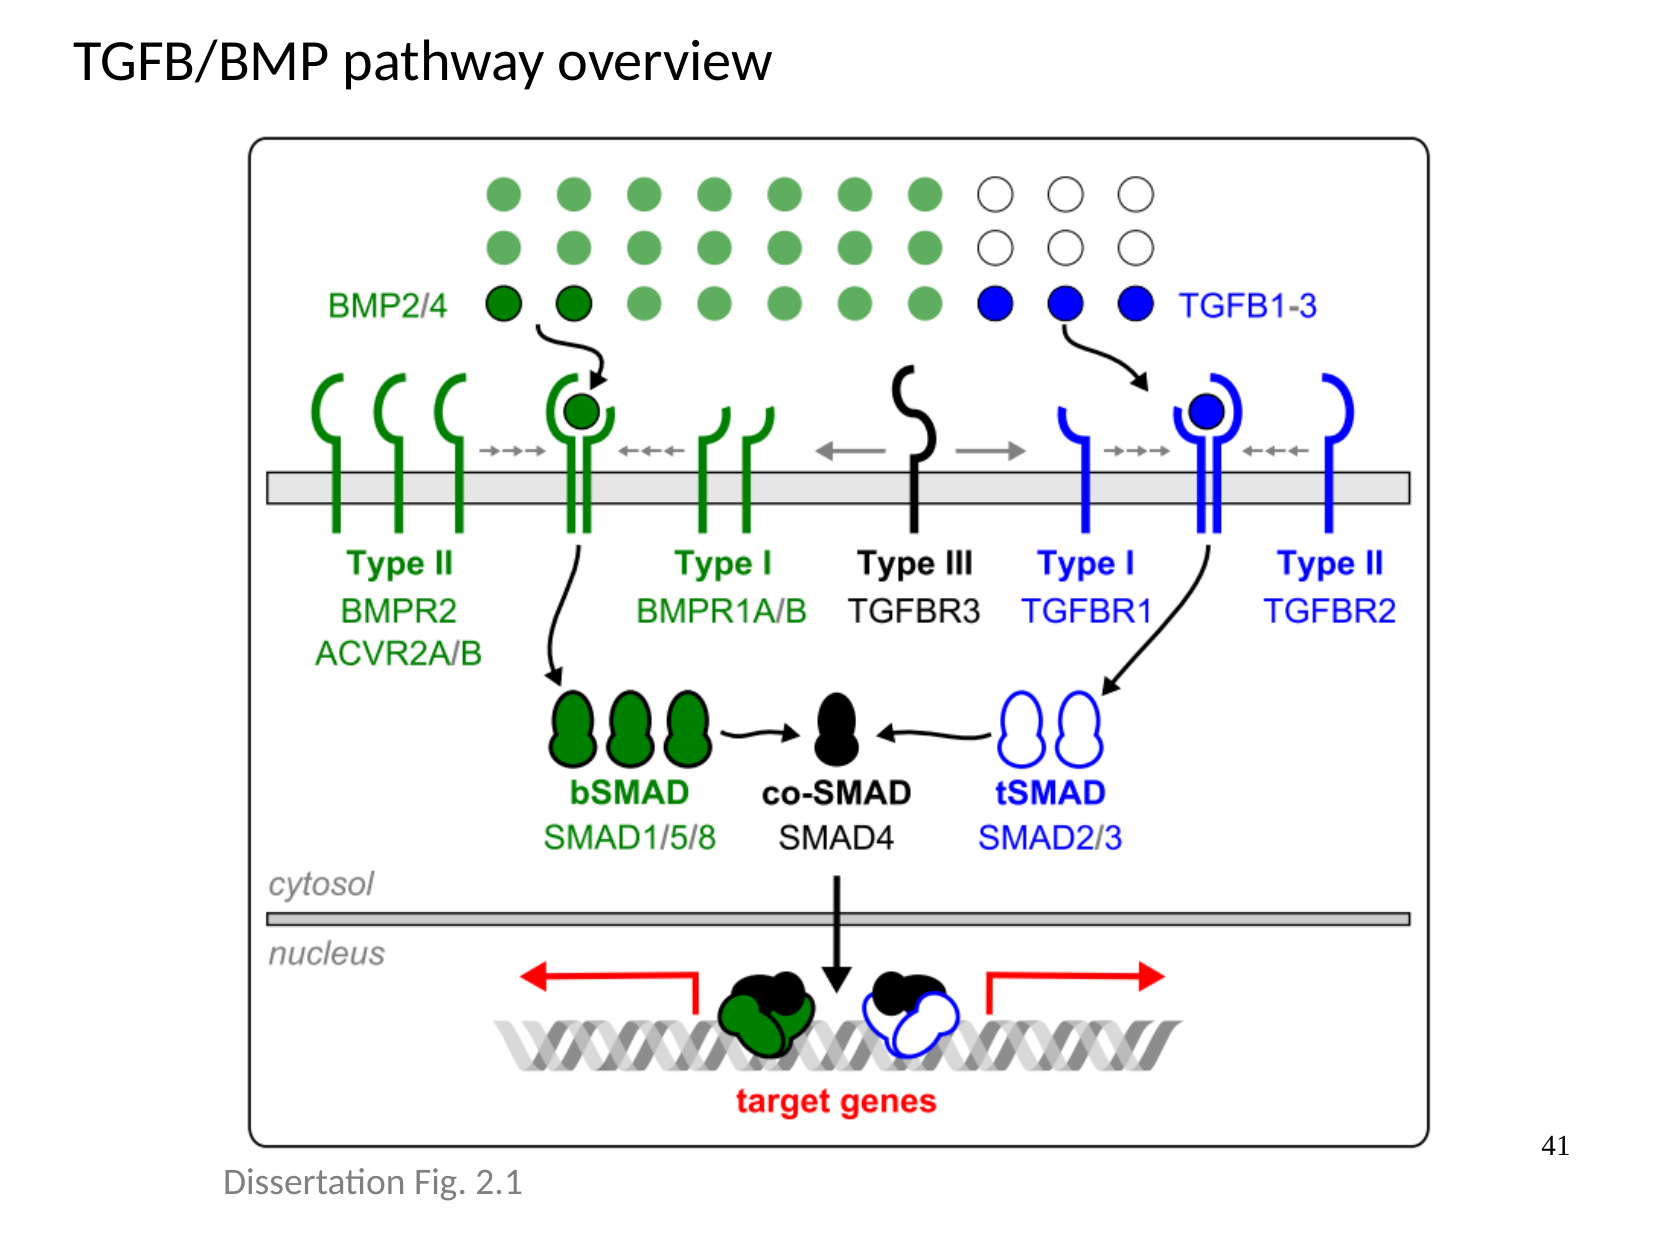

TGFB/BMP pathway overview
41
Dissertation Fig. 2.1